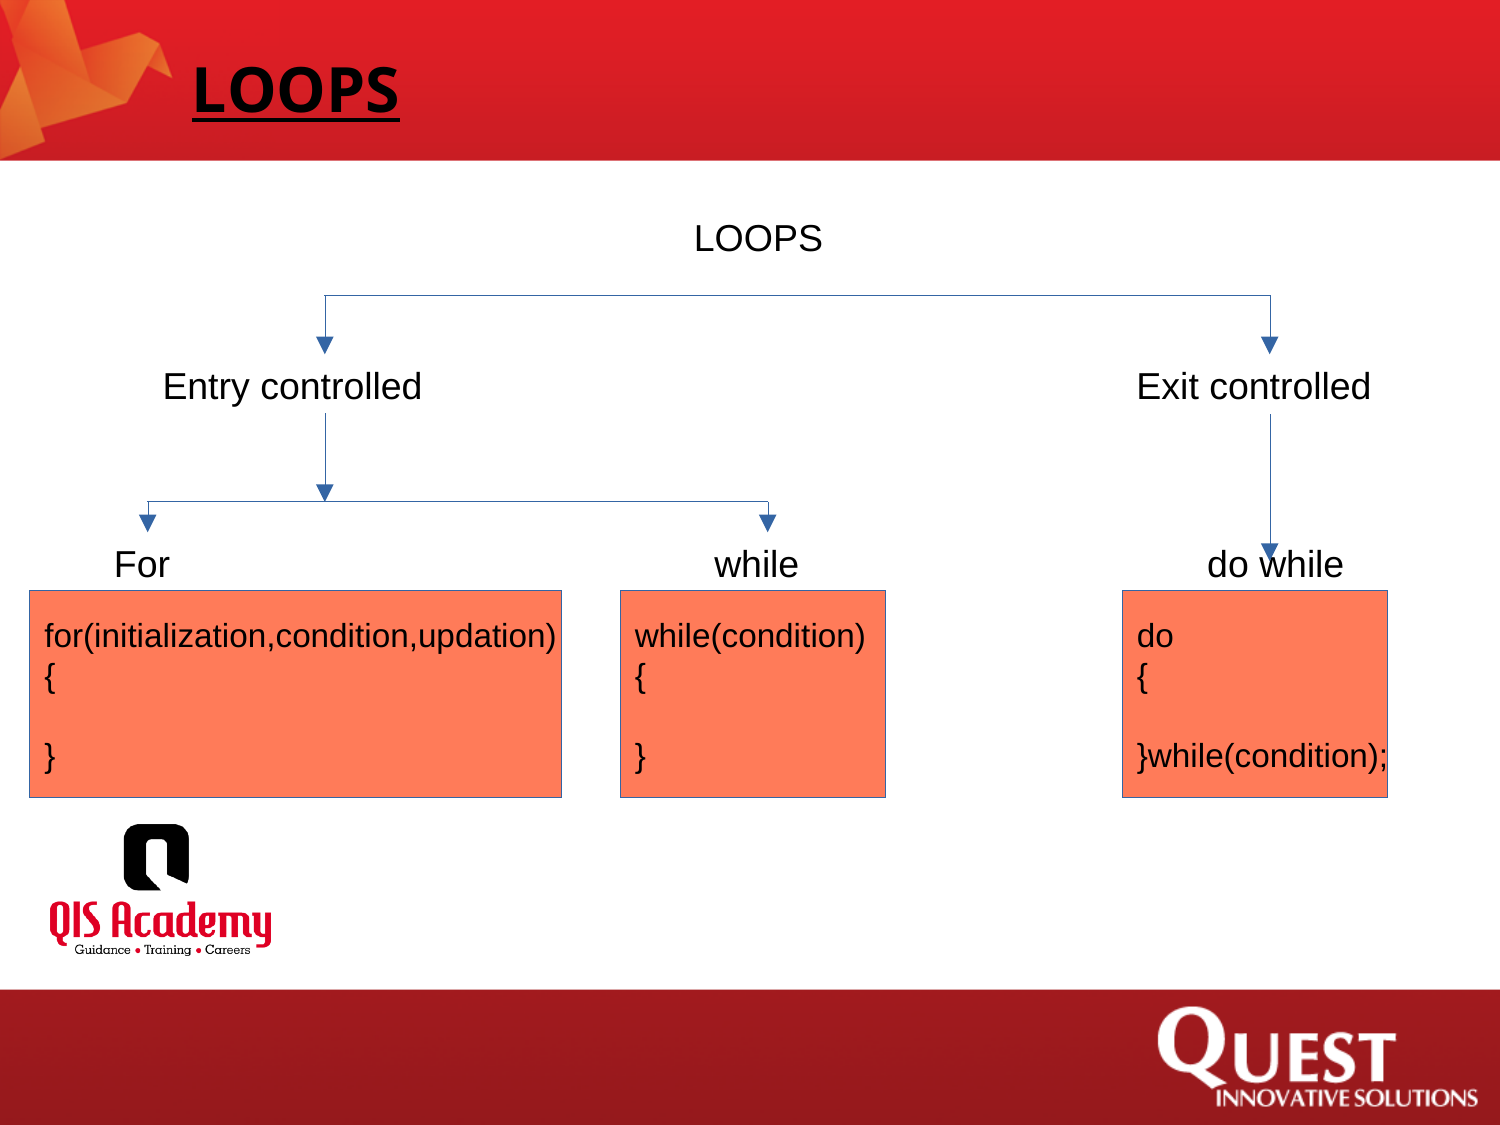

# LOOPS
LOOPS
Entry controlled Exit controlled
 For while do while
for(initialization,condition,updation)
{
}
while(condition)
{
}
do
{
}while(condition);